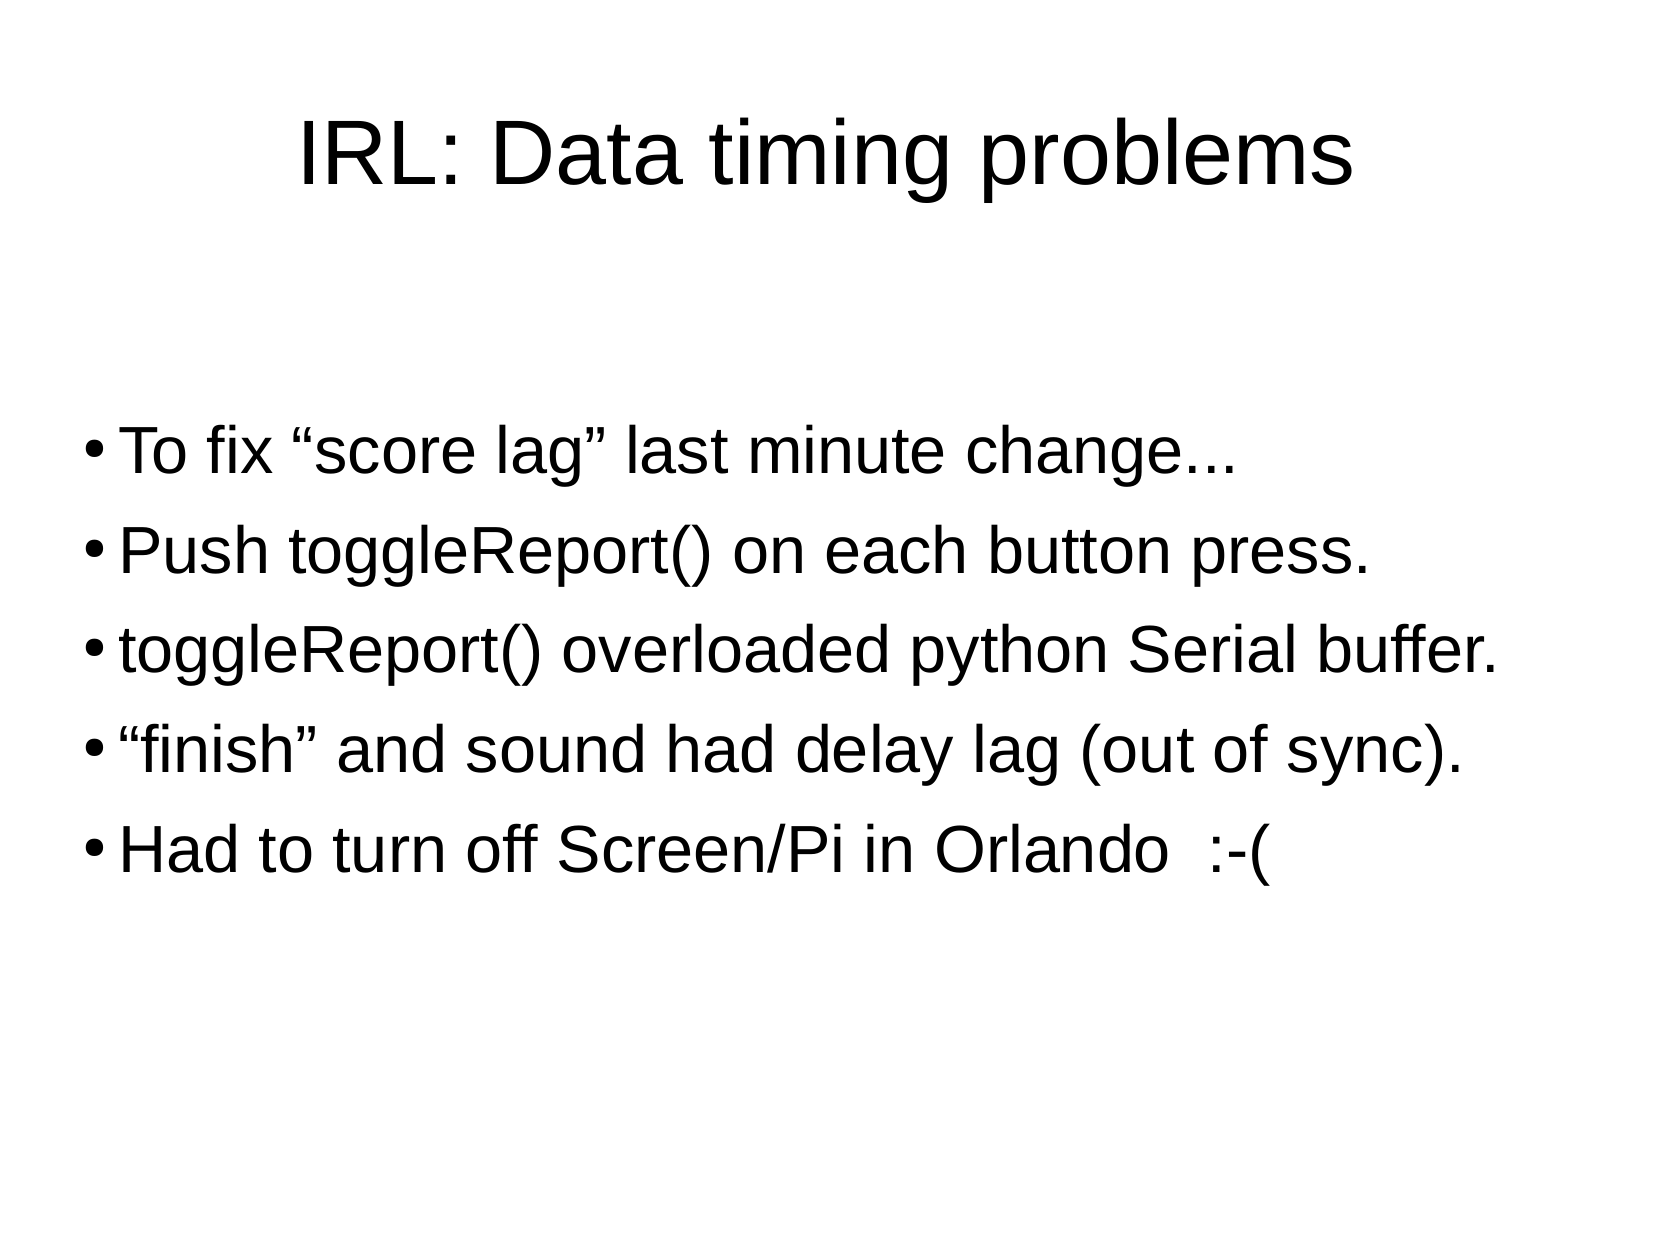

# IRL: Data timing problems
To fix “score lag” last minute change...
Push toggleReport() on each button press.
toggleReport() overloaded python Serial buffer.
“finish” and sound had delay lag (out of sync).
Had to turn off Screen/Pi in Orlando :-(